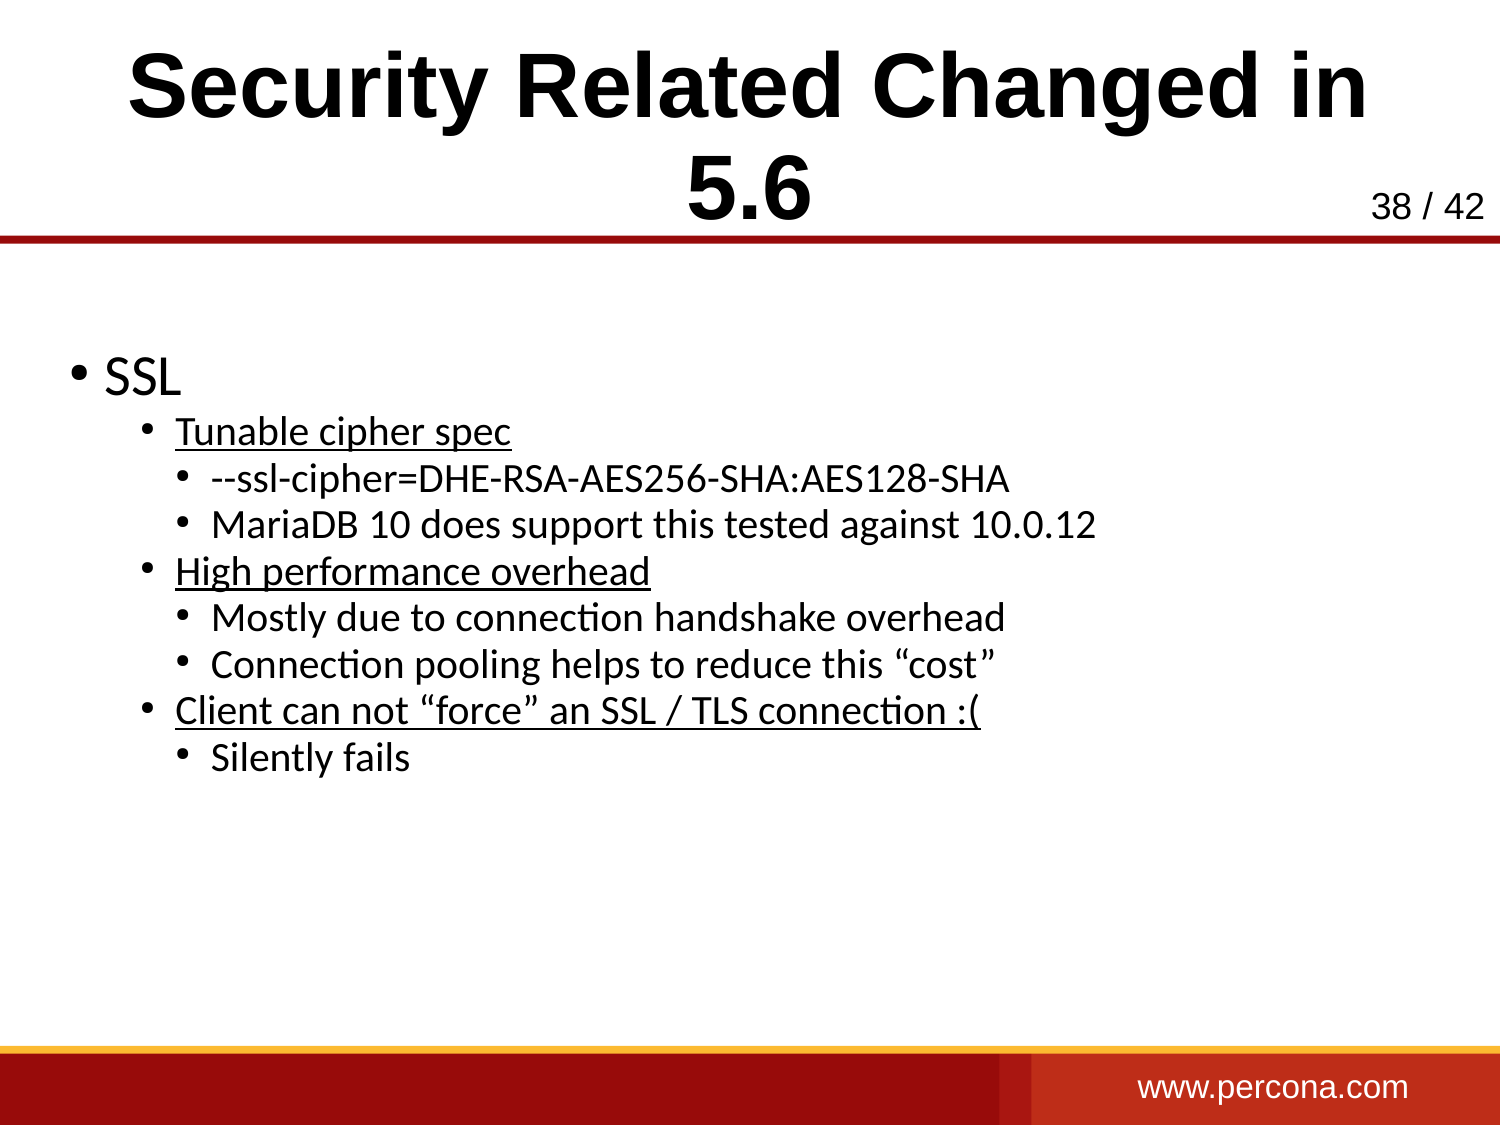

Security Related Changed in 5.6
SSL
Tunable cipher spec
--ssl-cipher=DHE-RSA-AES256-SHA:AES128-SHA
MariaDB 10 does support this tested against 10.0.12
High performance overhead
Mostly due to connection handshake overhead
Connection pooling helps to reduce this “cost”
Client can not “force” an SSL / TLS connection :(
Silently fails